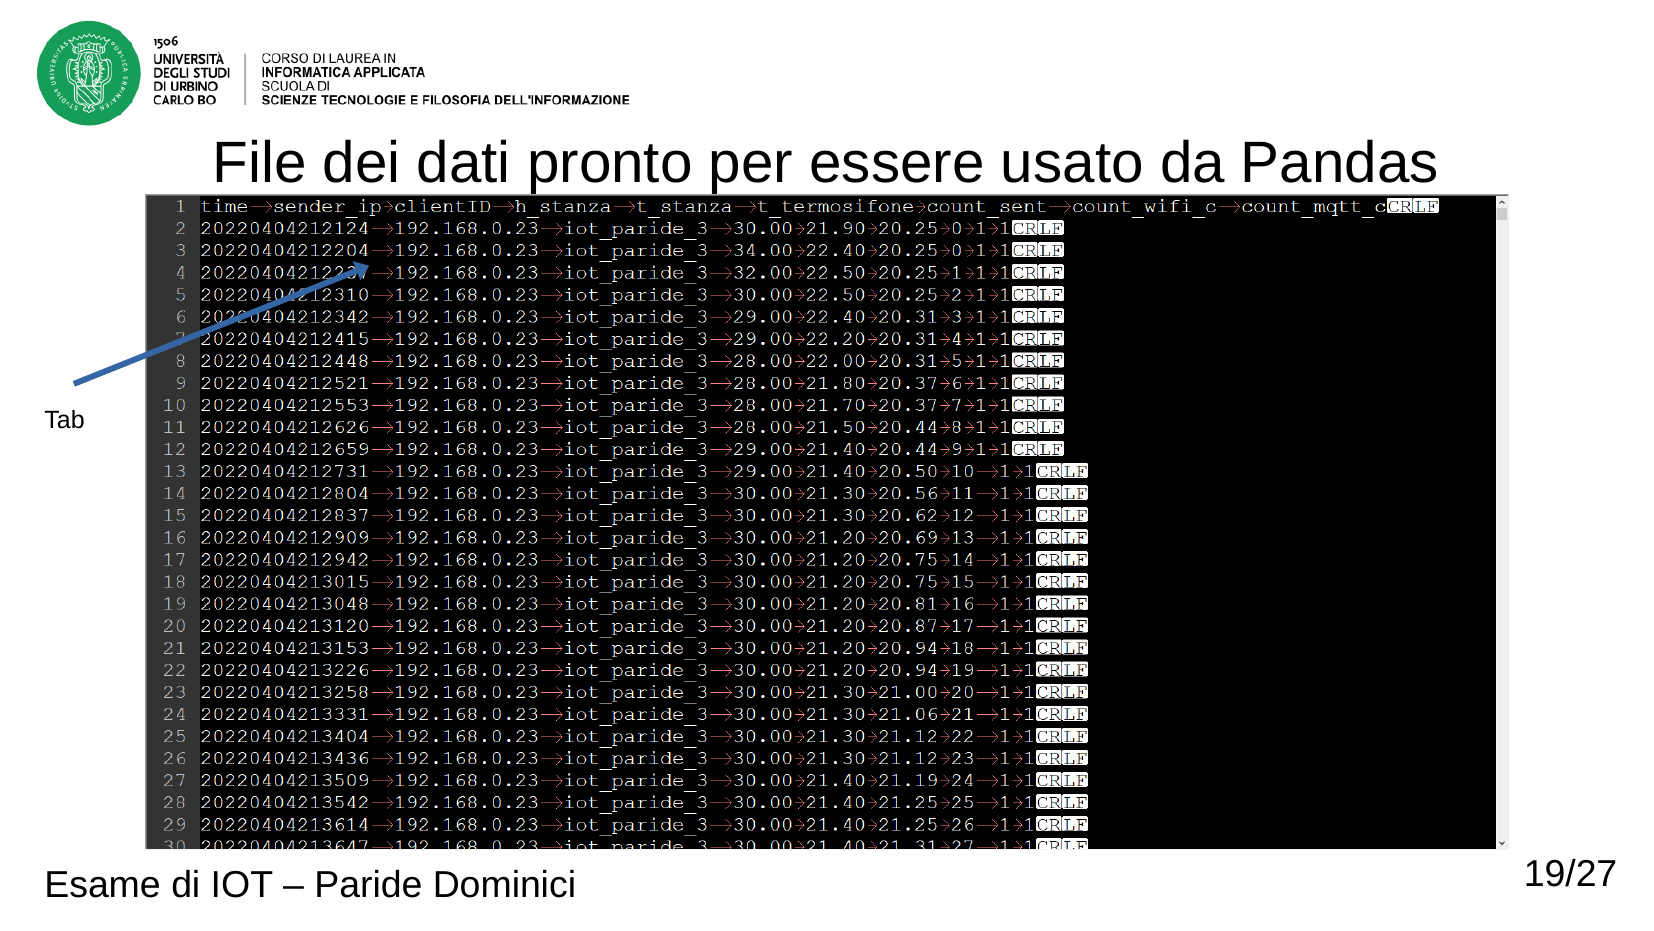

# File dei dati pronto per essere usato da Pandas
Tab
Esame di IOT – Paride Dominici